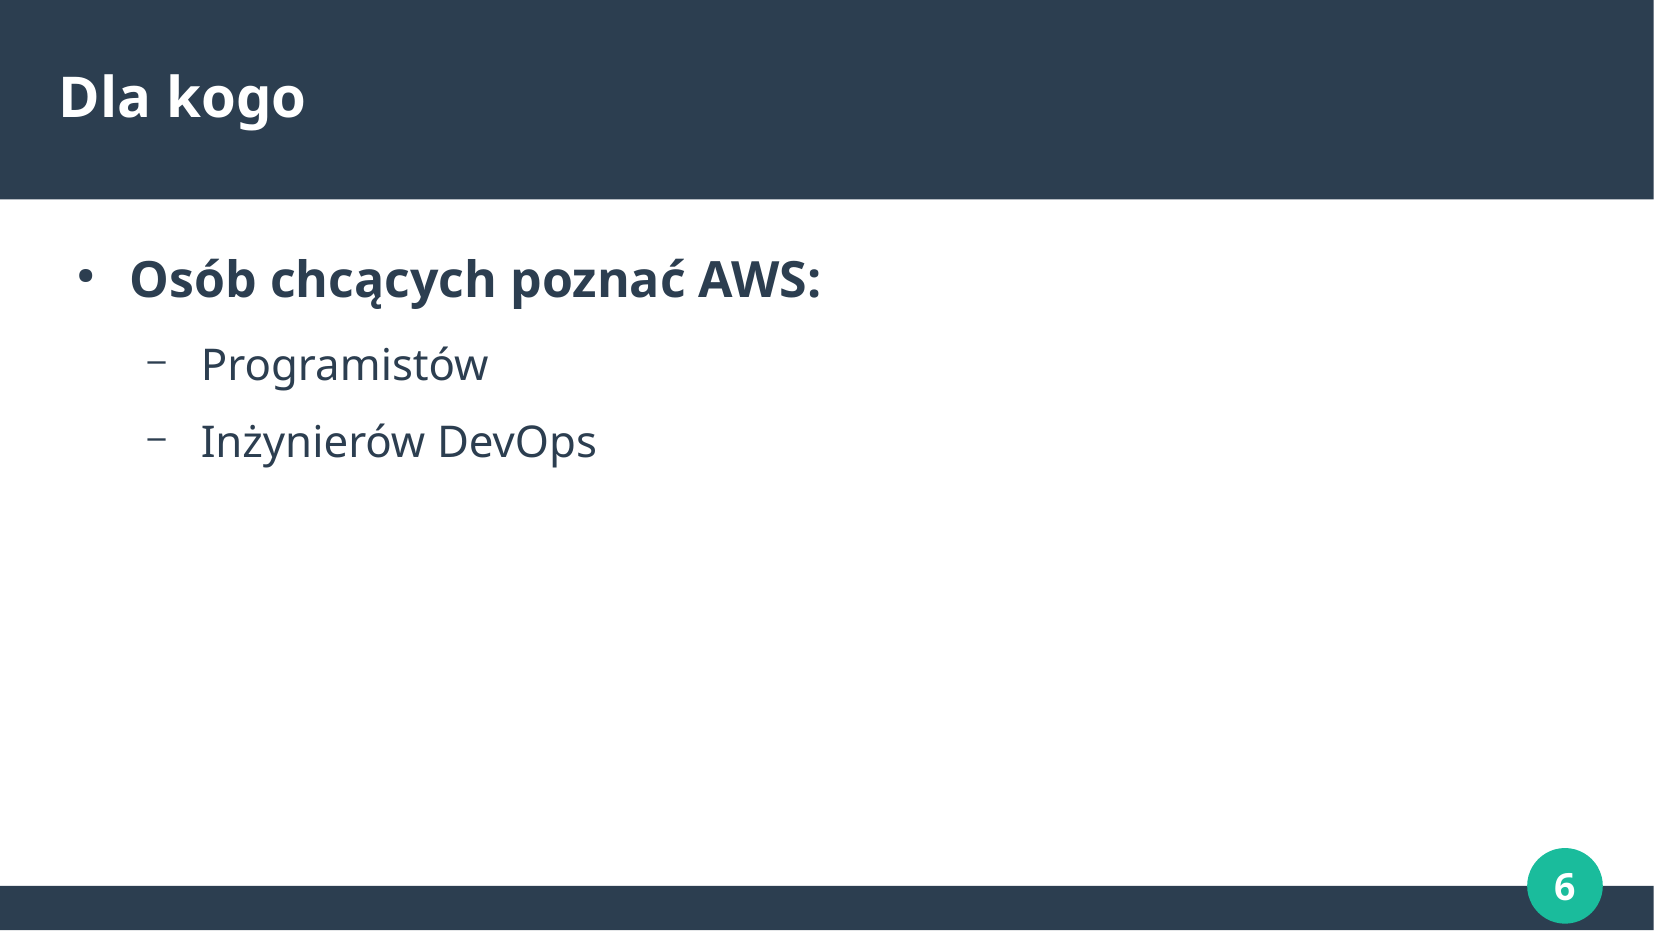

# Dla kogo
Osób chcących poznać AWS:
Programistów
Inżynierów DevOps